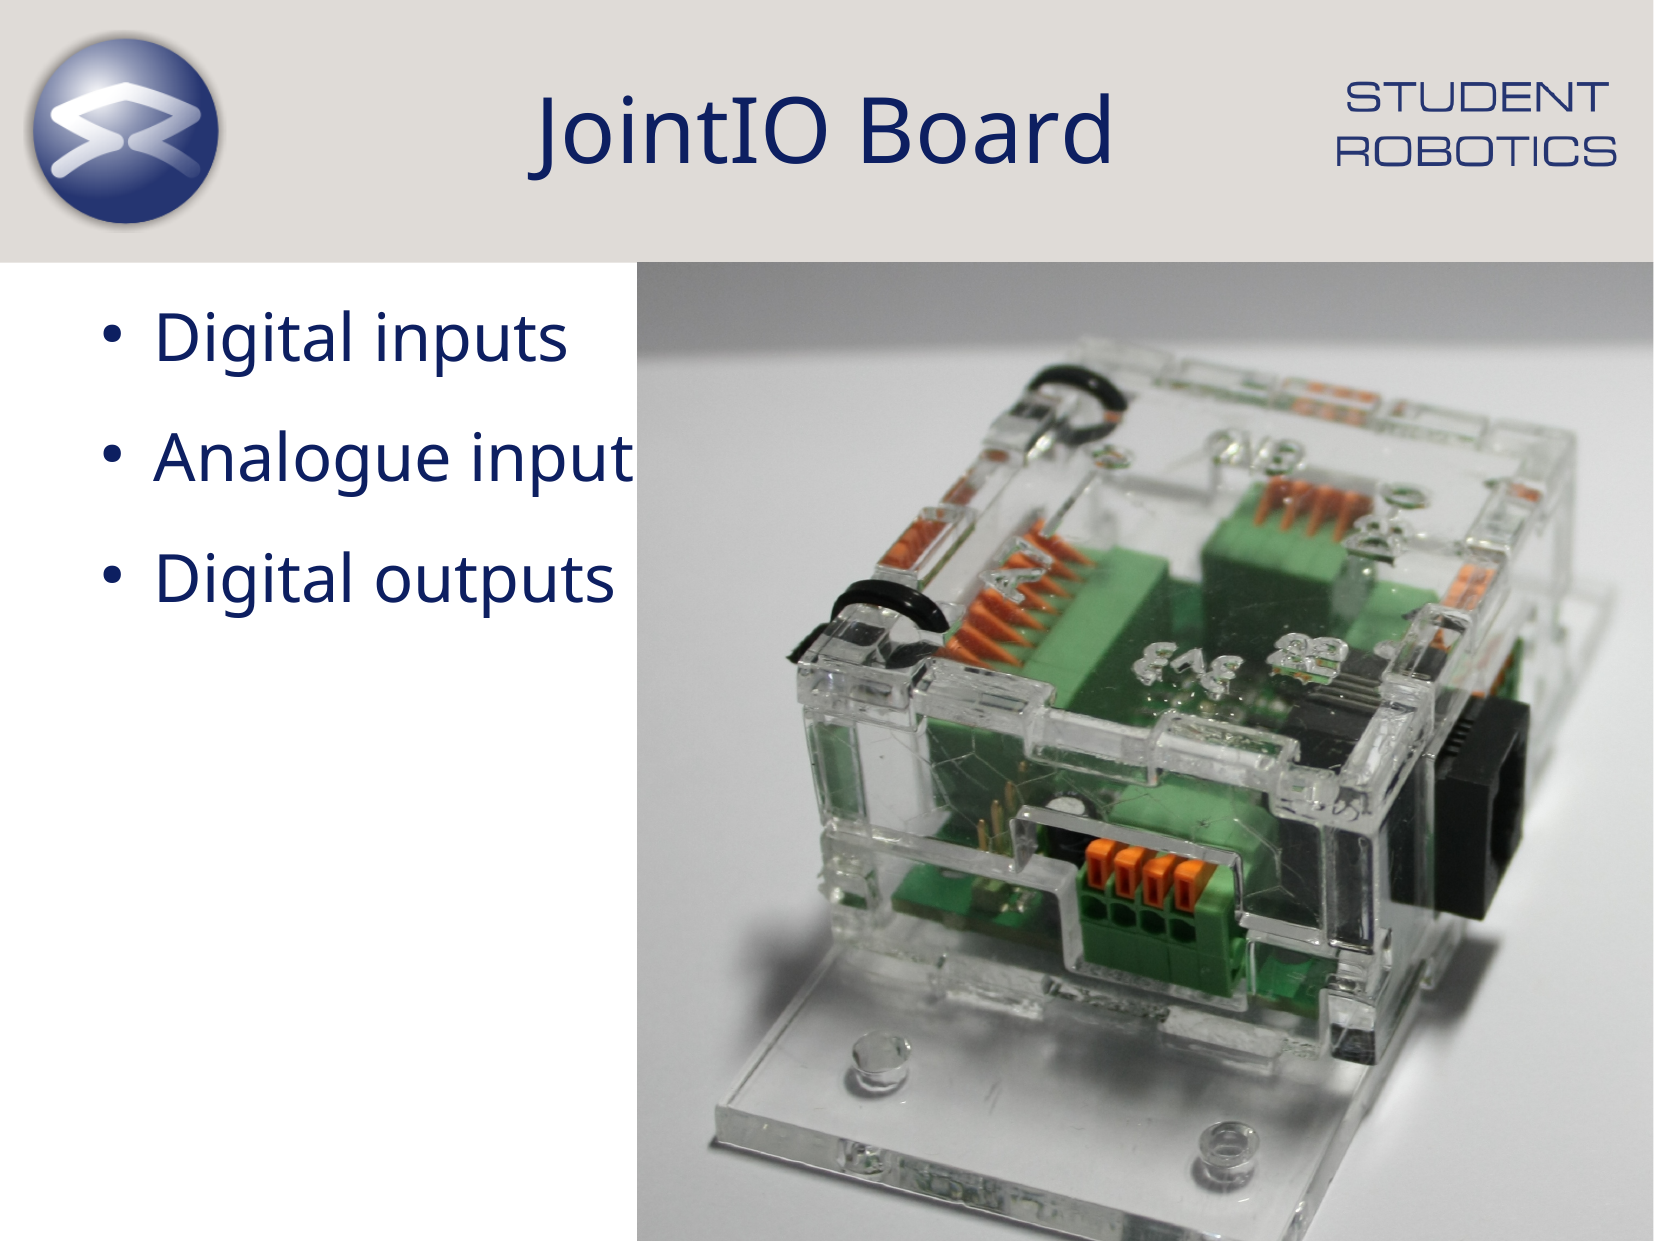

# JointIO Board
Digital inputs
Analogue inputs
Digital outputs